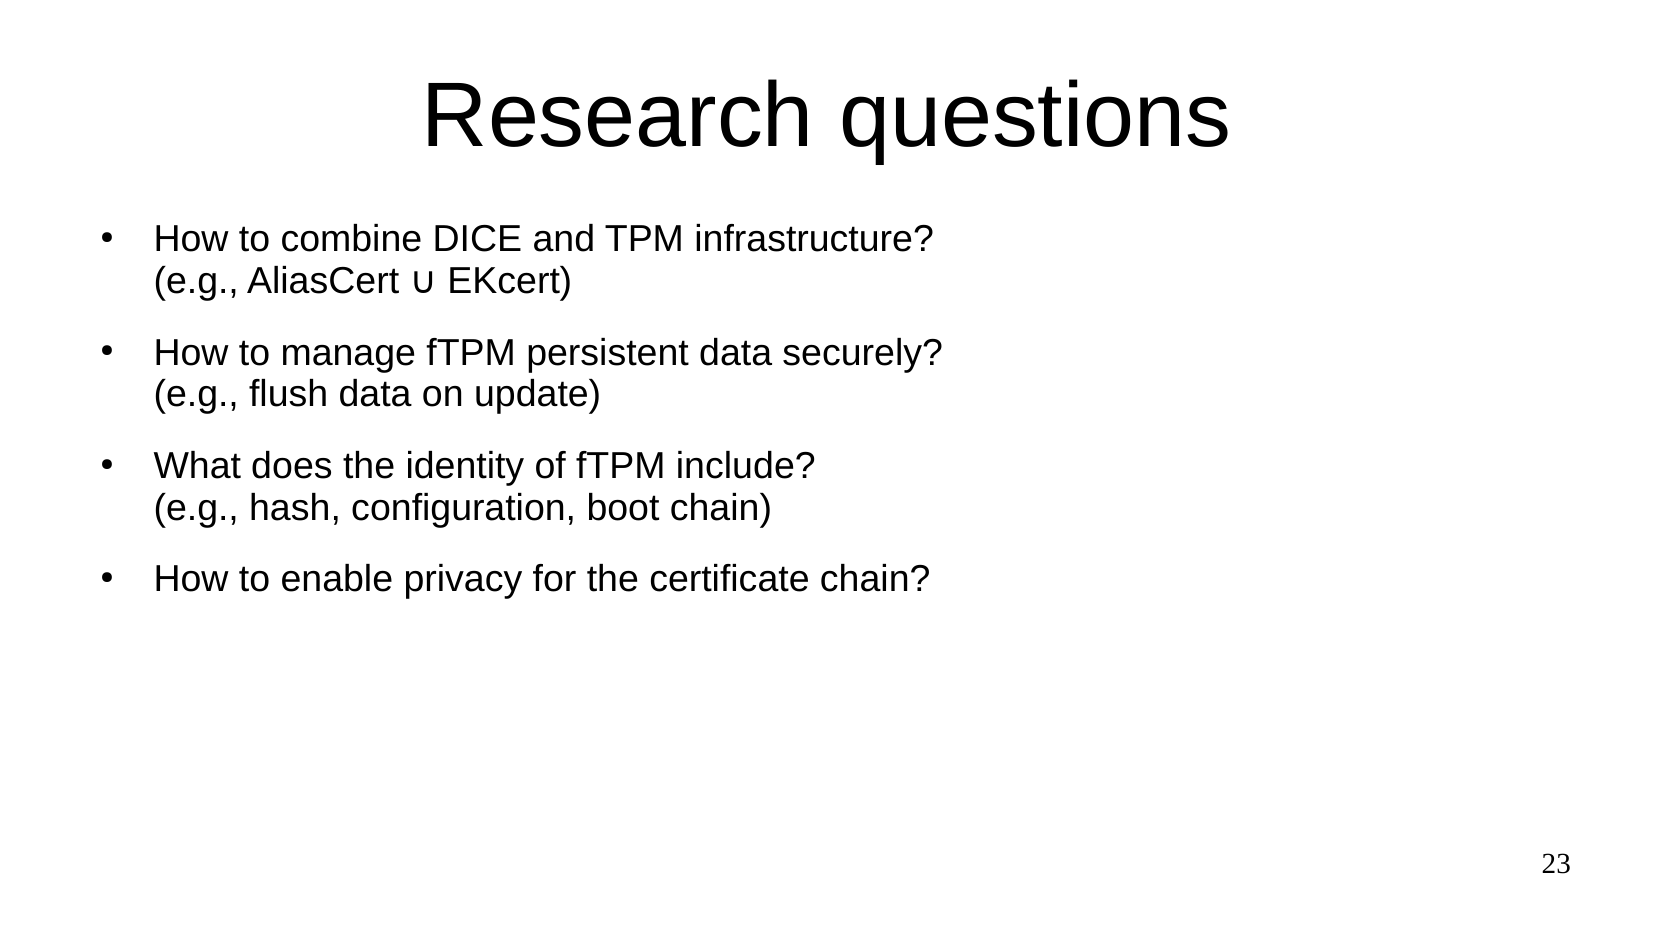

# Research questions
How to combine DICE and TPM infrastructure?
(e.g., AliasCert ∪ EKcert)
How to manage fTPM persistent data securely?
(e.g., flush data on update)
What does the identity of fTPM include?
(e.g., hash, configuration, boot chain)
How to enable privacy for the certificate chain?
23